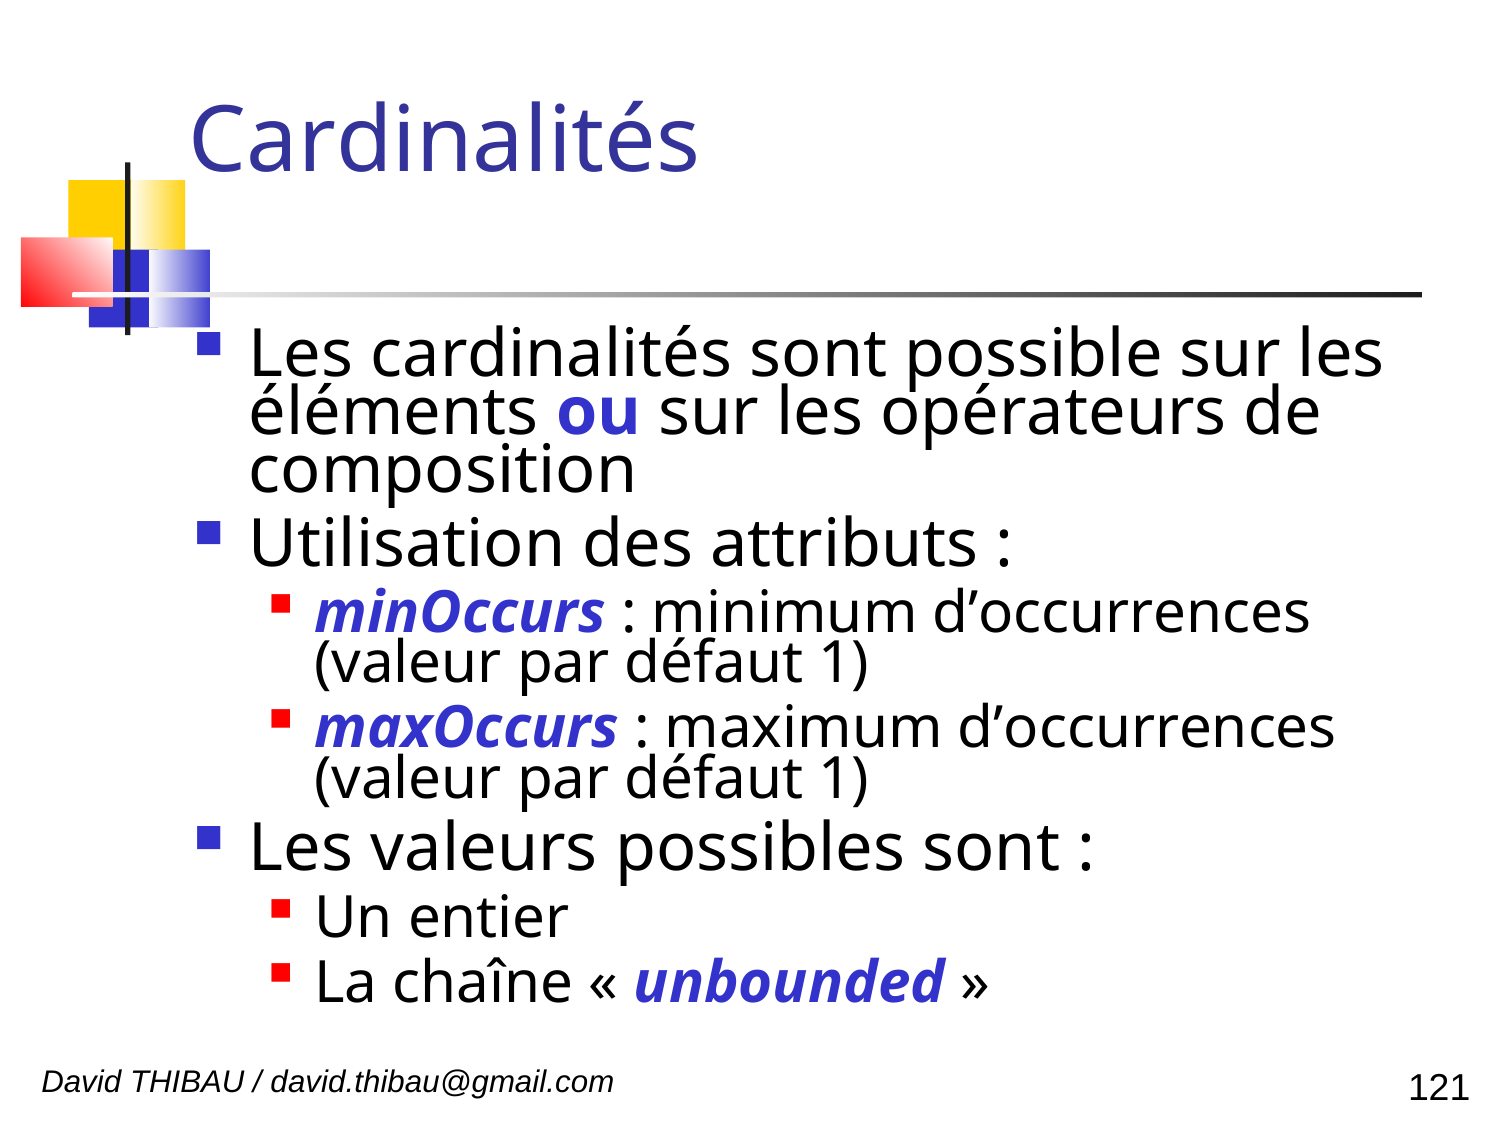

# Cardinalités
Les cardinalités sont possible sur les éléments ou sur les opérateurs de composition
Utilisation des attributs :
minOccurs : minimum d’occurrences (valeur par défaut 1)
maxOccurs : maximum d’occurrences (valeur par défaut 1)
Les valeurs possibles sont :
Un entier
La chaîne « unbounded »